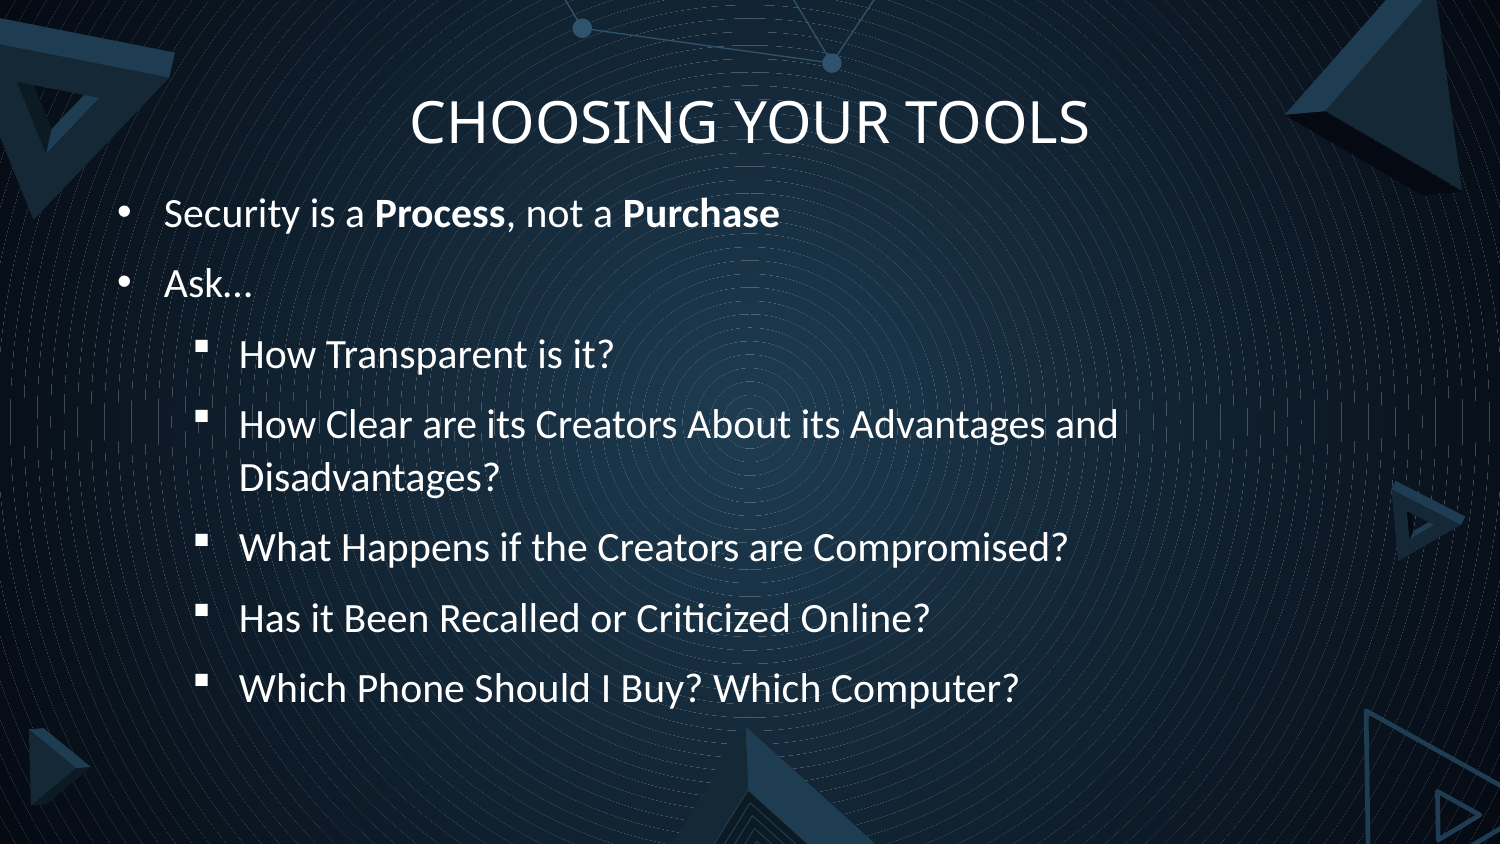

# CHOOSING YOUR TOOLS
Security is a Process, not a Purchase
Ask…
How Transparent is it?
How Clear are its Creators About its Advantages and Disadvantages?
What Happens if the Creators are Compromised?
Has it Been Recalled or Criticized Online?
Which Phone Should I Buy? Which Computer?